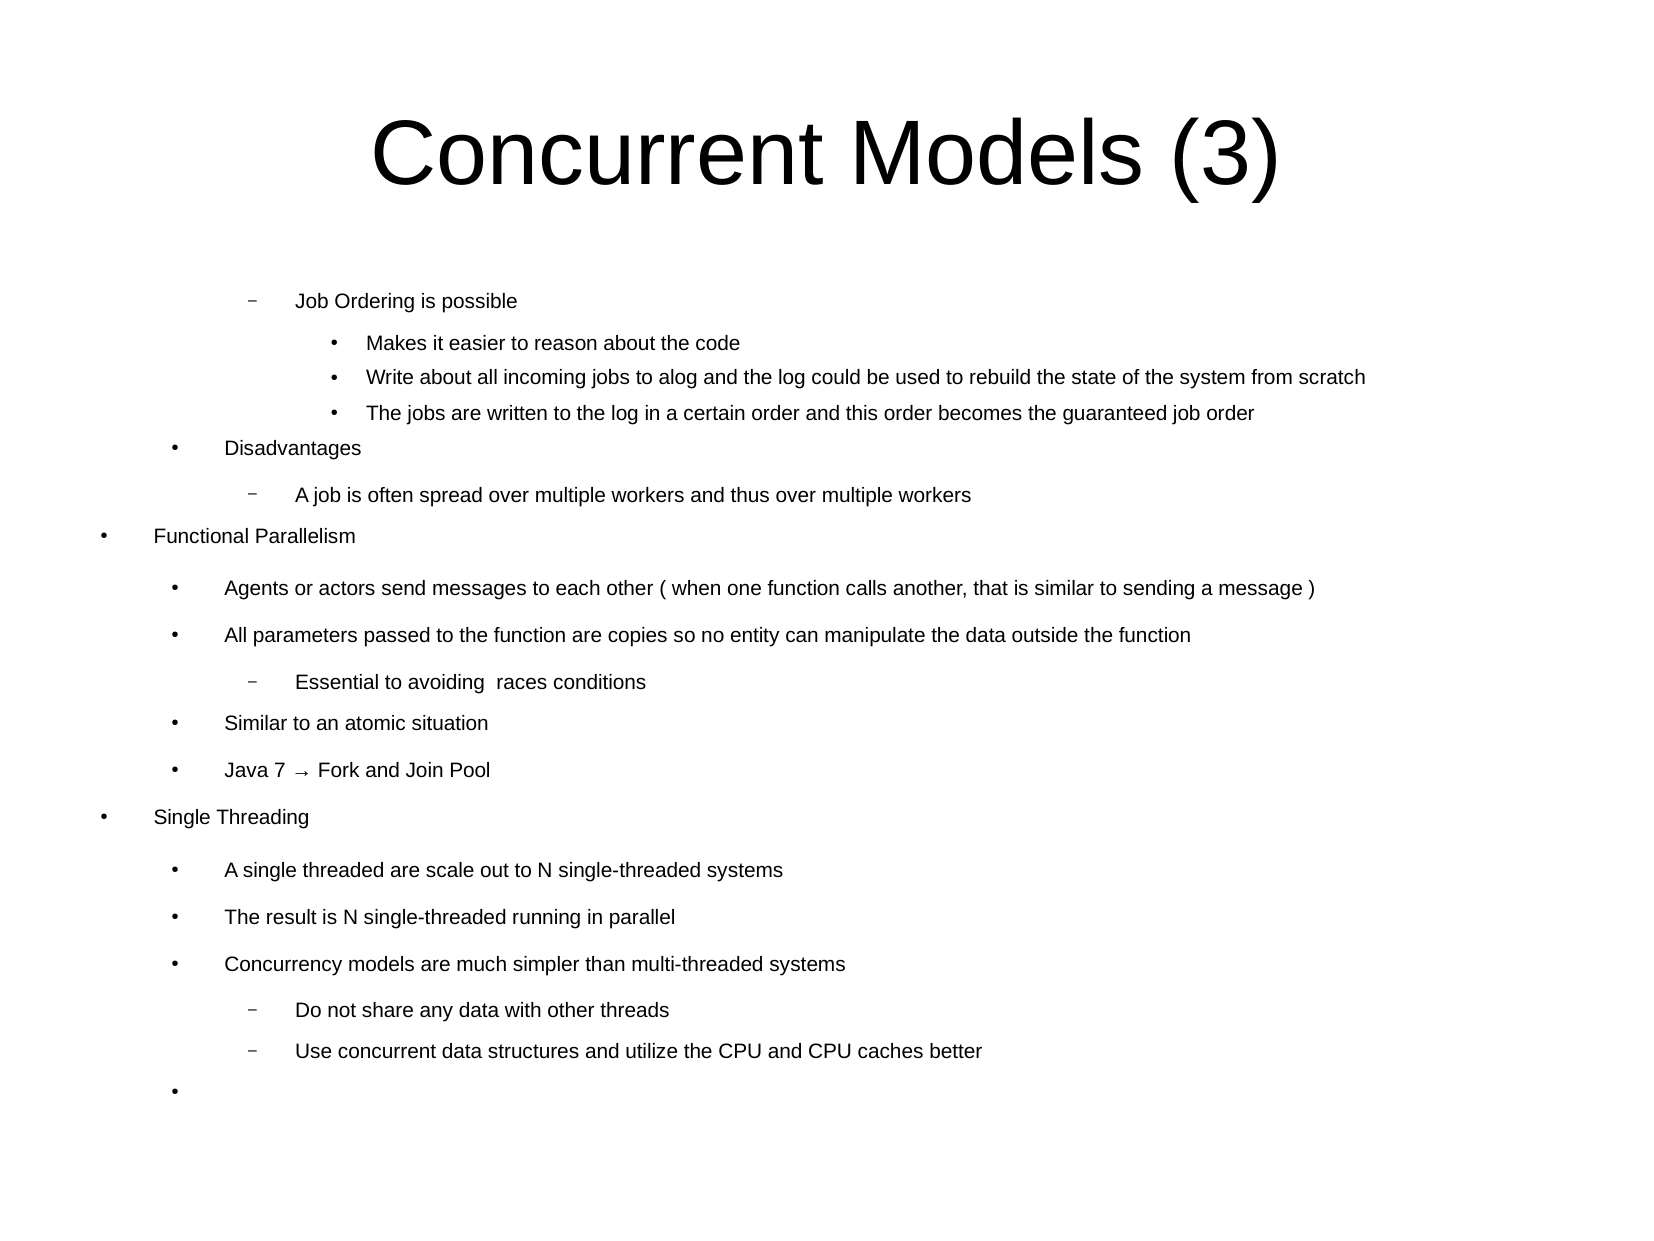

# Concurrent Models (3)
Job Ordering is possible
Makes it easier to reason about the code
Write about all incoming jobs to alog and the log could be used to rebuild the state of the system from scratch
The jobs are written to the log in a certain order and this order becomes the guaranteed job order
Disadvantages
A job is often spread over multiple workers and thus over multiple workers
Functional Parallelism
Agents or actors send messages to each other ( when one function calls another, that is similar to sending a message )
All parameters passed to the function are copies so no entity can manipulate the data outside the function
Essential to avoiding races conditions
Similar to an atomic situation
Java 7 → Fork and Join Pool
Single Threading
A single threaded are scale out to N single-threaded systems
The result is N single-threaded running in parallel
Concurrency models are much simpler than multi-threaded systems
Do not share any data with other threads
Use concurrent data structures and utilize the CPU and CPU caches better